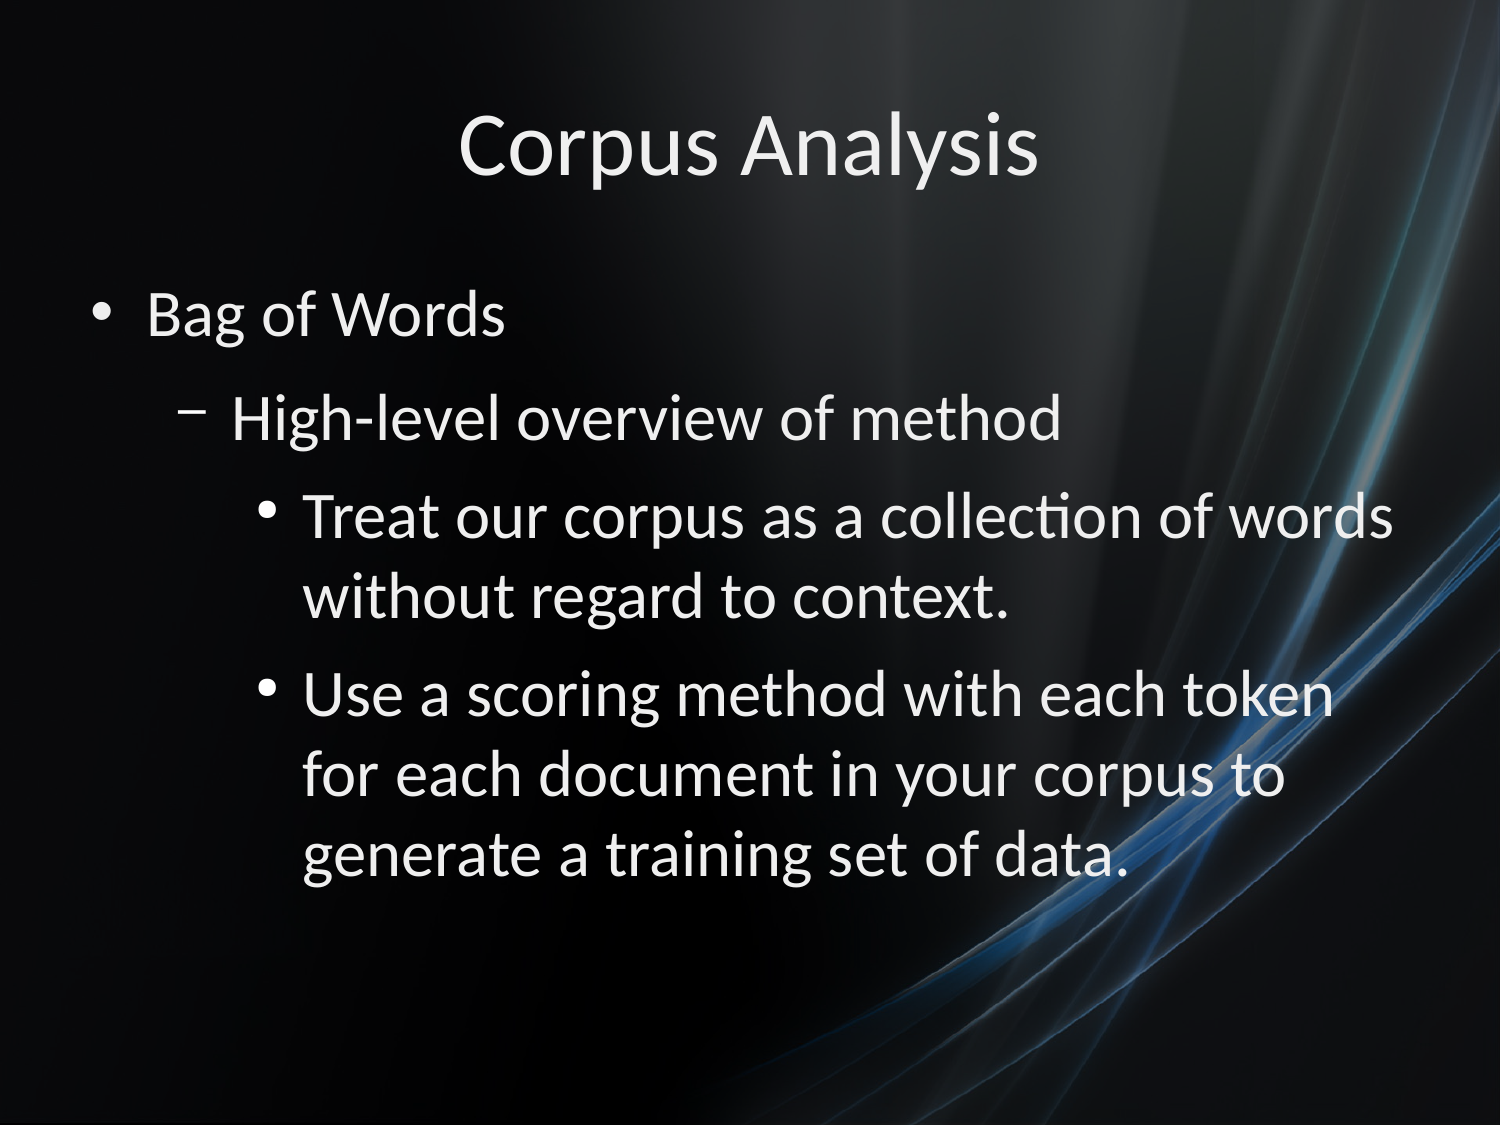

# Corpus Analysis
Bag of Words
High-level overview of method
Treat our corpus as a collection of words without regard to context.
Use a scoring method with each token for each document in your corpus to generate a training set of data.